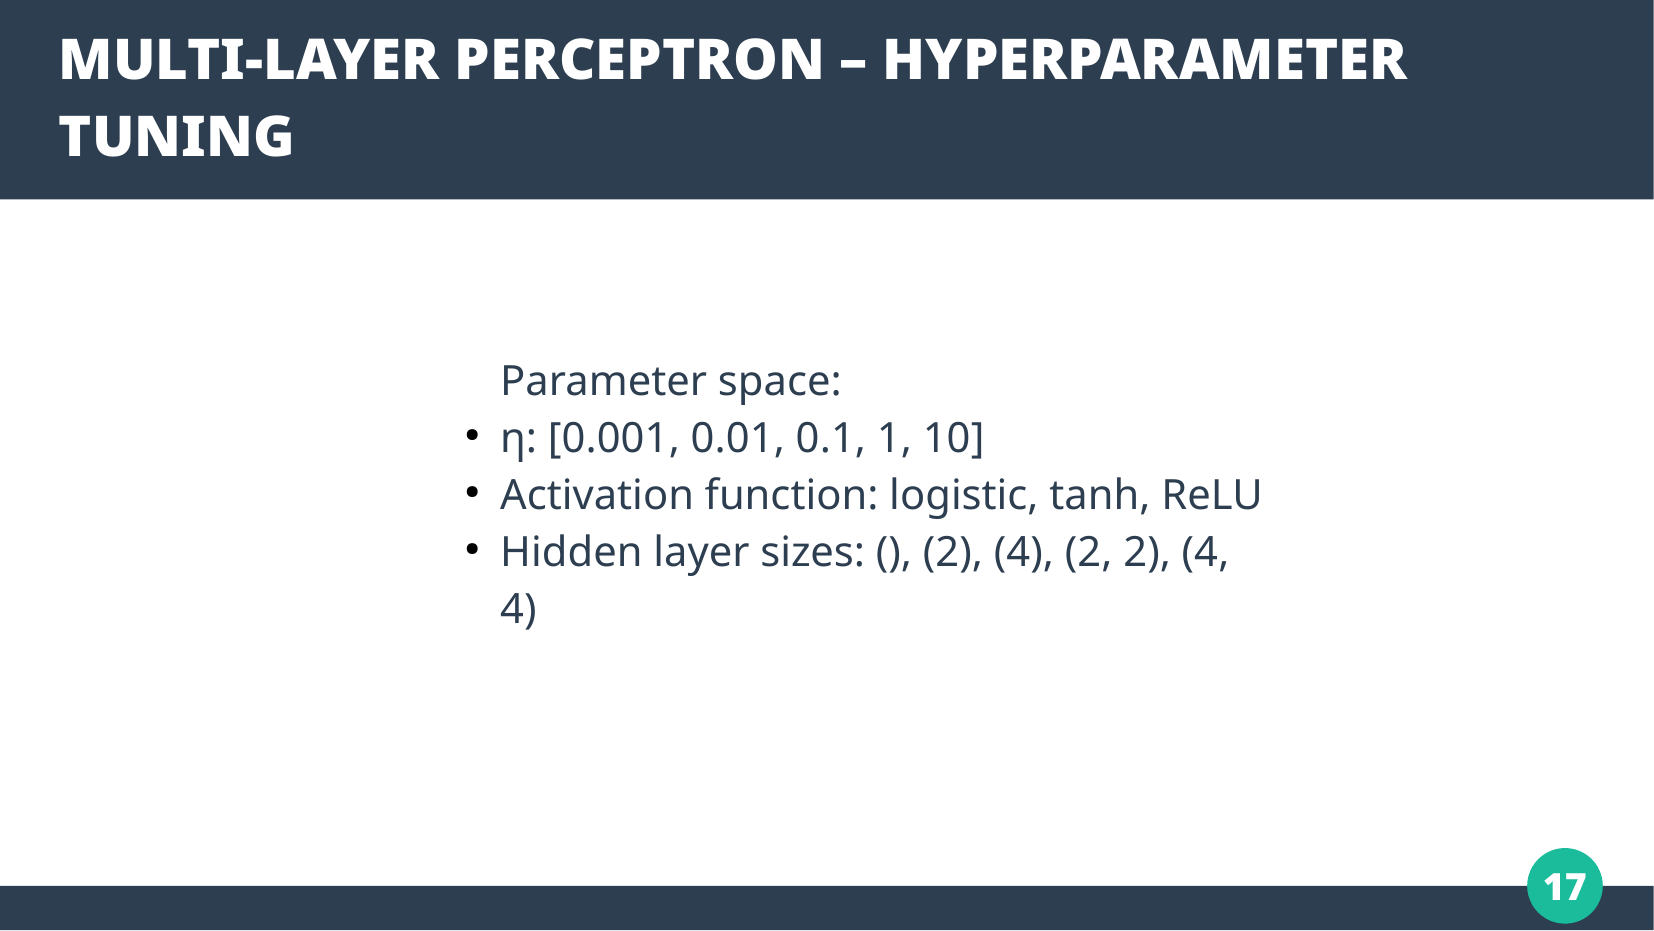

# MULTI-LAYER PERCEPTRON – HYPERPARAMETER TUNING
Parameter space:
η: [0.001, 0.01, 0.1, 1, 10]
Activation function: logistic, tanh, ReLU
Hidden layer sizes: (), (2), (4), (2, 2), (4, 4)